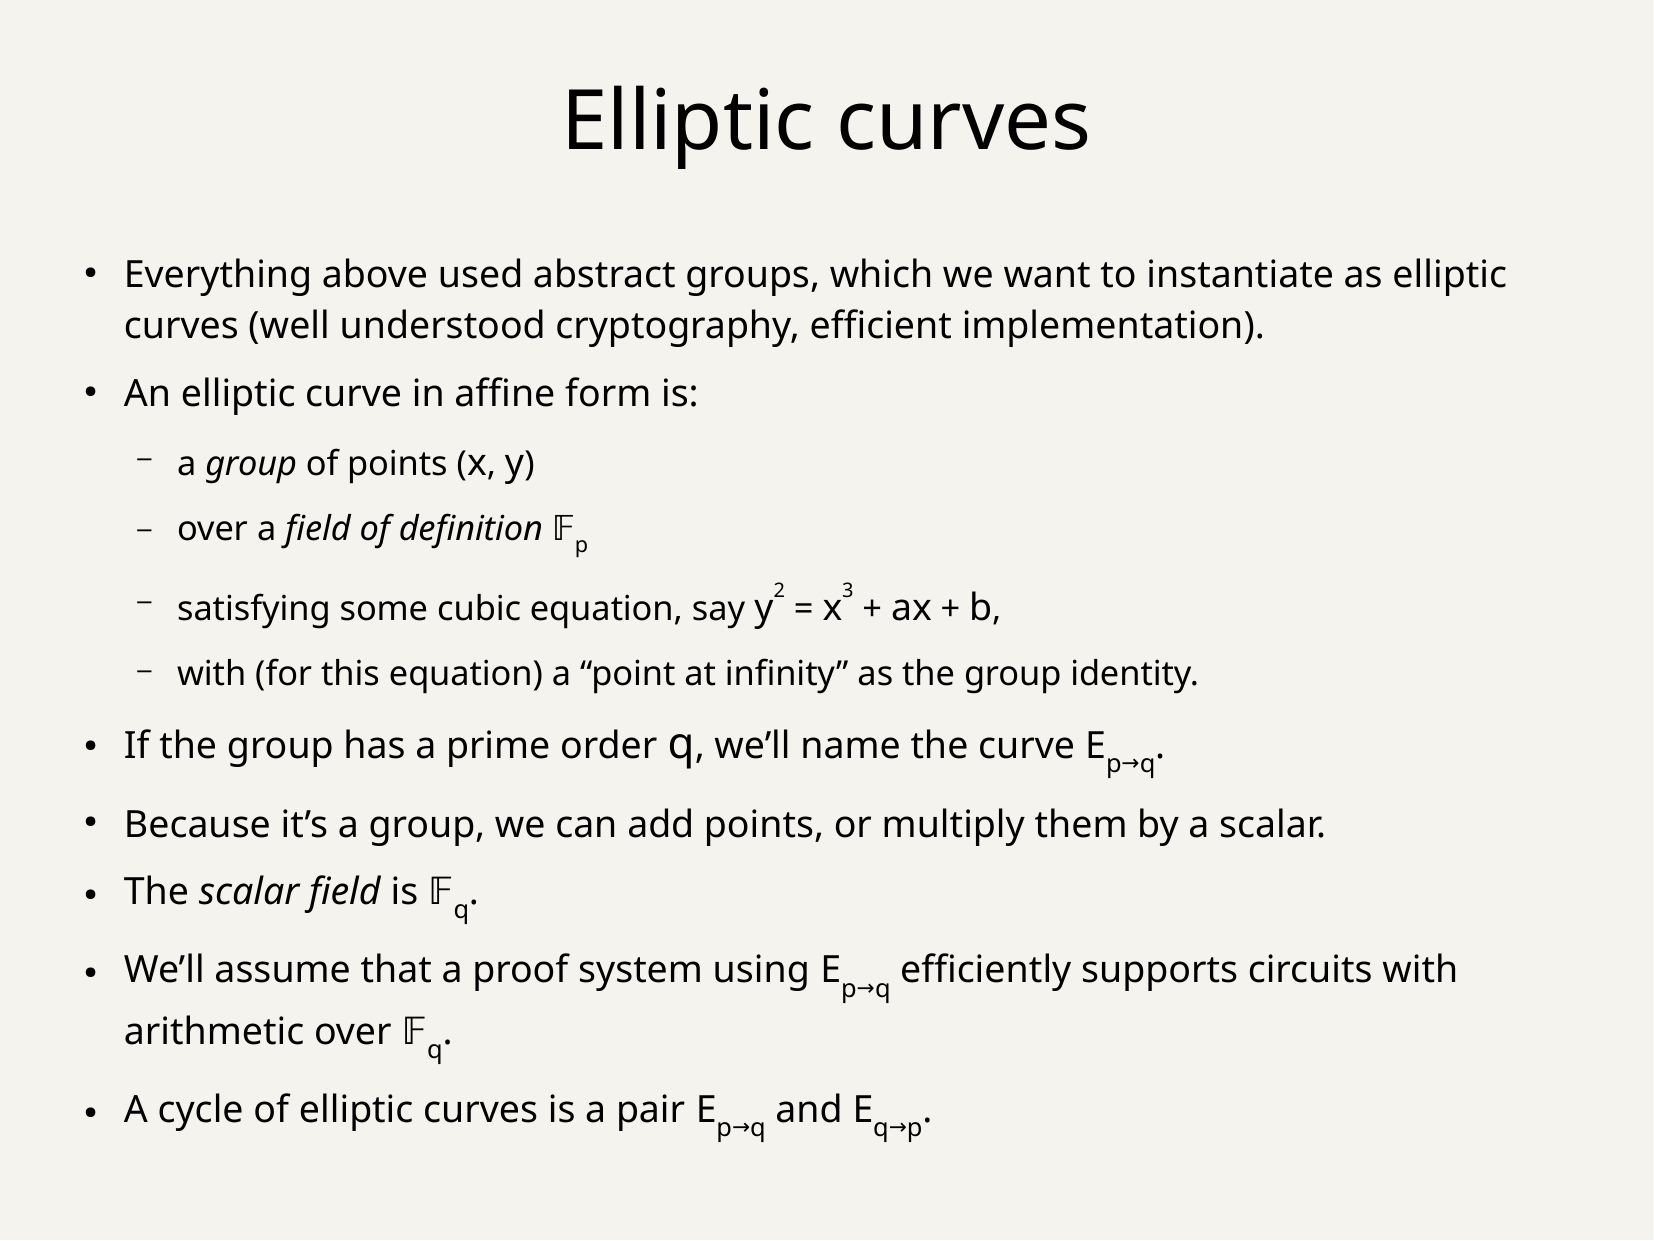

# Elliptic curves
Everything above used abstract groups, which we want to instantiate as elliptic curves (well understood cryptography, efficient implementation).
An elliptic curve in affine form is:
a group of points (x, y)
over a field of definition 𝔽p
satisfying some cubic equation, say y2 = x3 + ax + b,
with (for this equation) a “point at infinity” as the group identity.
If the group has a prime order q, we’ll name the curve Ep→q.
Because it’s a group, we can add points, or multiply them by a scalar.
The scalar field is 𝔽q.
We’ll assume that a proof system using Ep→q efficiently supports circuits with arithmetic over 𝔽q.
A cycle of elliptic curves is a pair Ep→q and Eq→p.